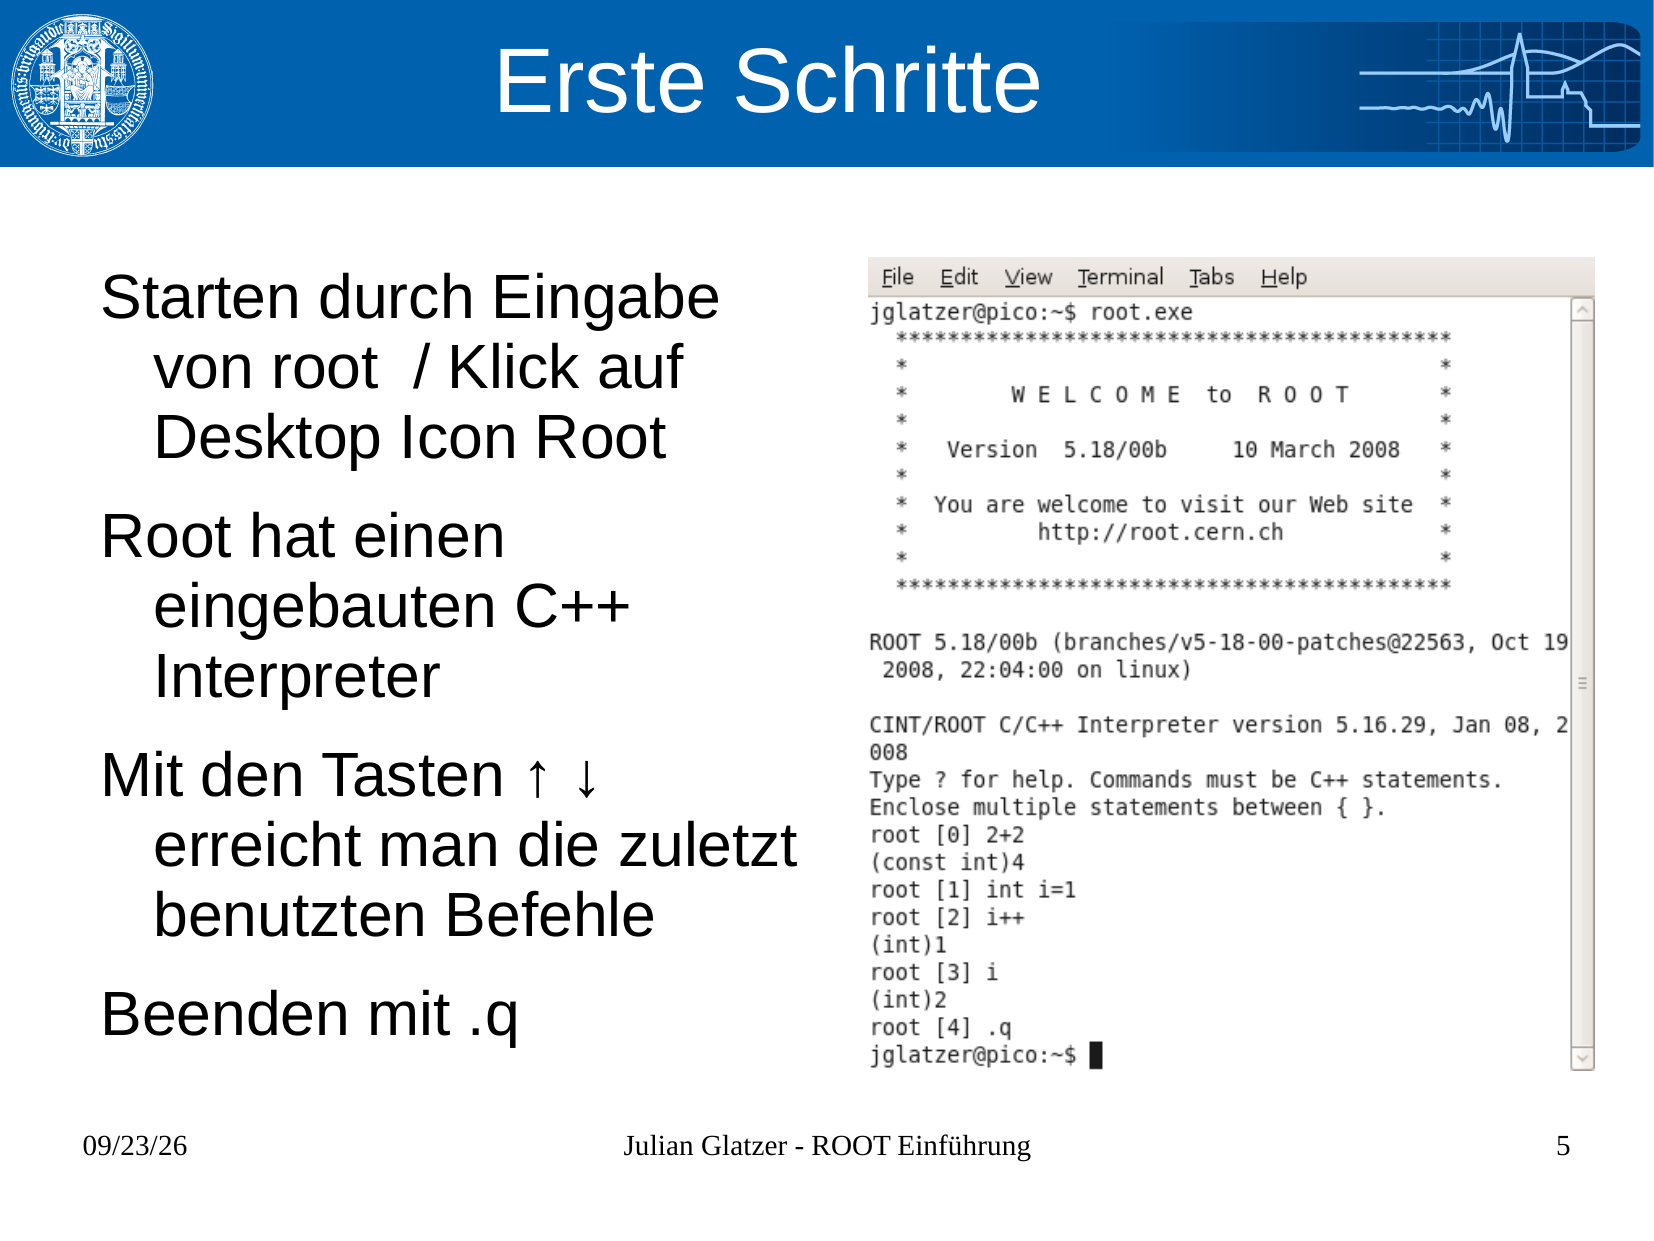

# Erste Schritte
Starten durch Eingabe von root / Klick auf Desktop Icon Root
Root hat einen eingebauten C++ Interpreter
Mit den Tasten ↑ ↓ erreicht man die zuletzt benutzten Befehle
Beenden mit .q
Julian Glatzer - ROOT Einführung
5